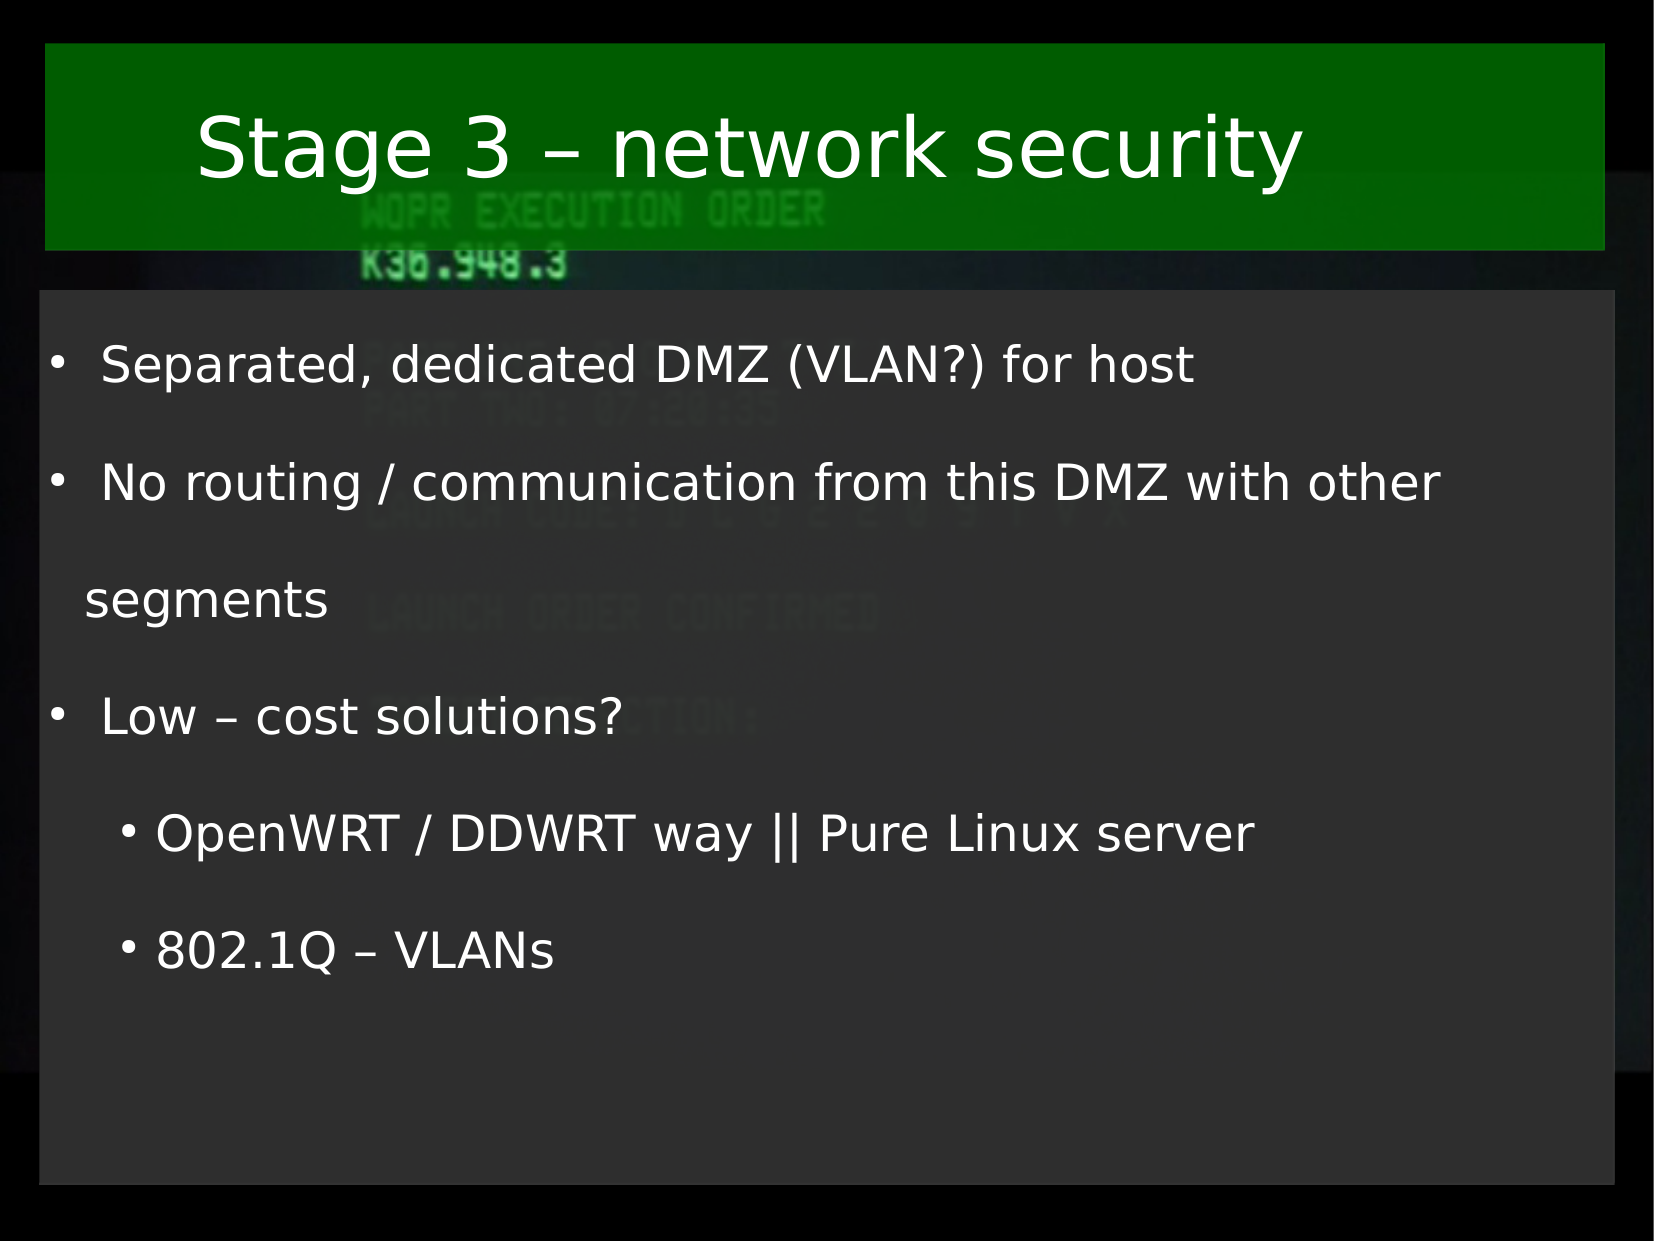

# Stage 3 – network security
 Separated, dedicated DMZ (VLAN?) for host
 No routing / communication from this DMZ with other segments
 Low – cost solutions?
OpenWRT / DDWRT way || Pure Linux server
802.1Q – VLANs